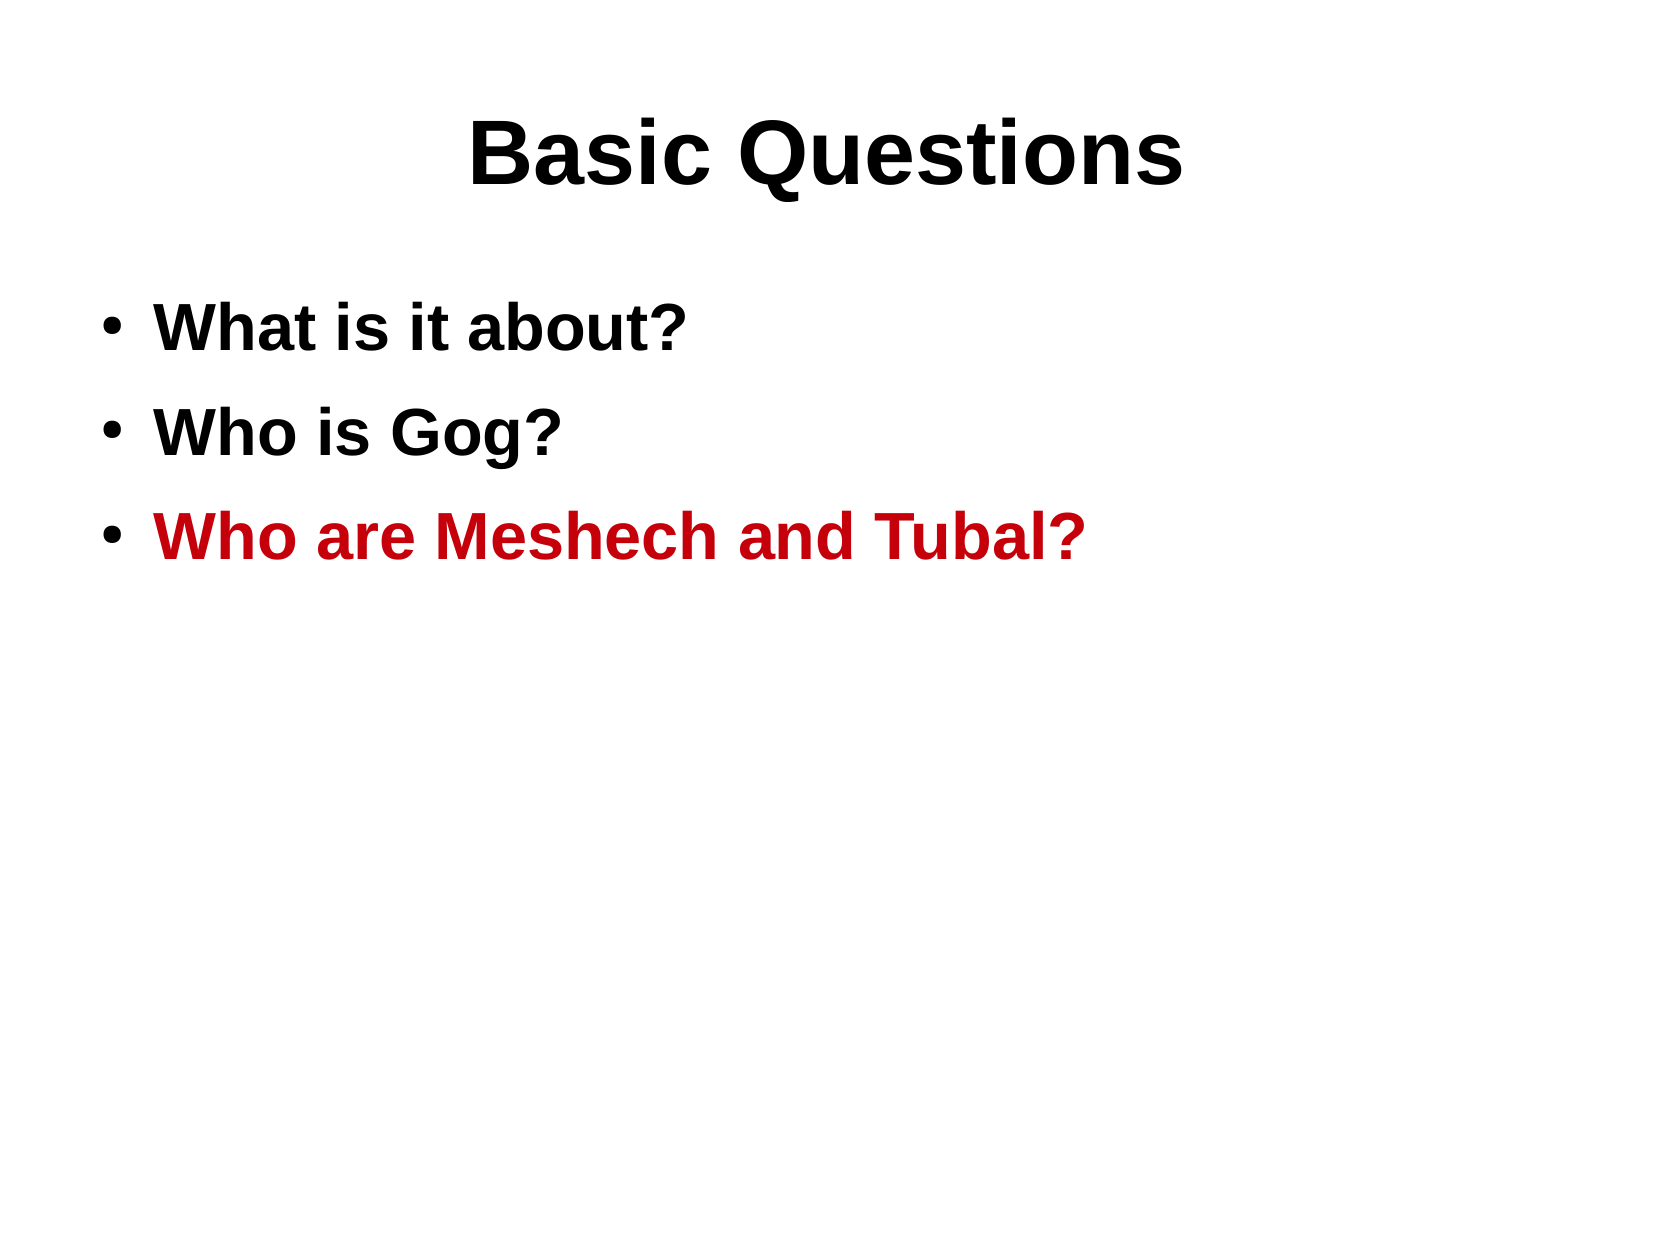

# Basic Questions
What is it about?
Who is Gog?
Who are Meshech and Tubal?